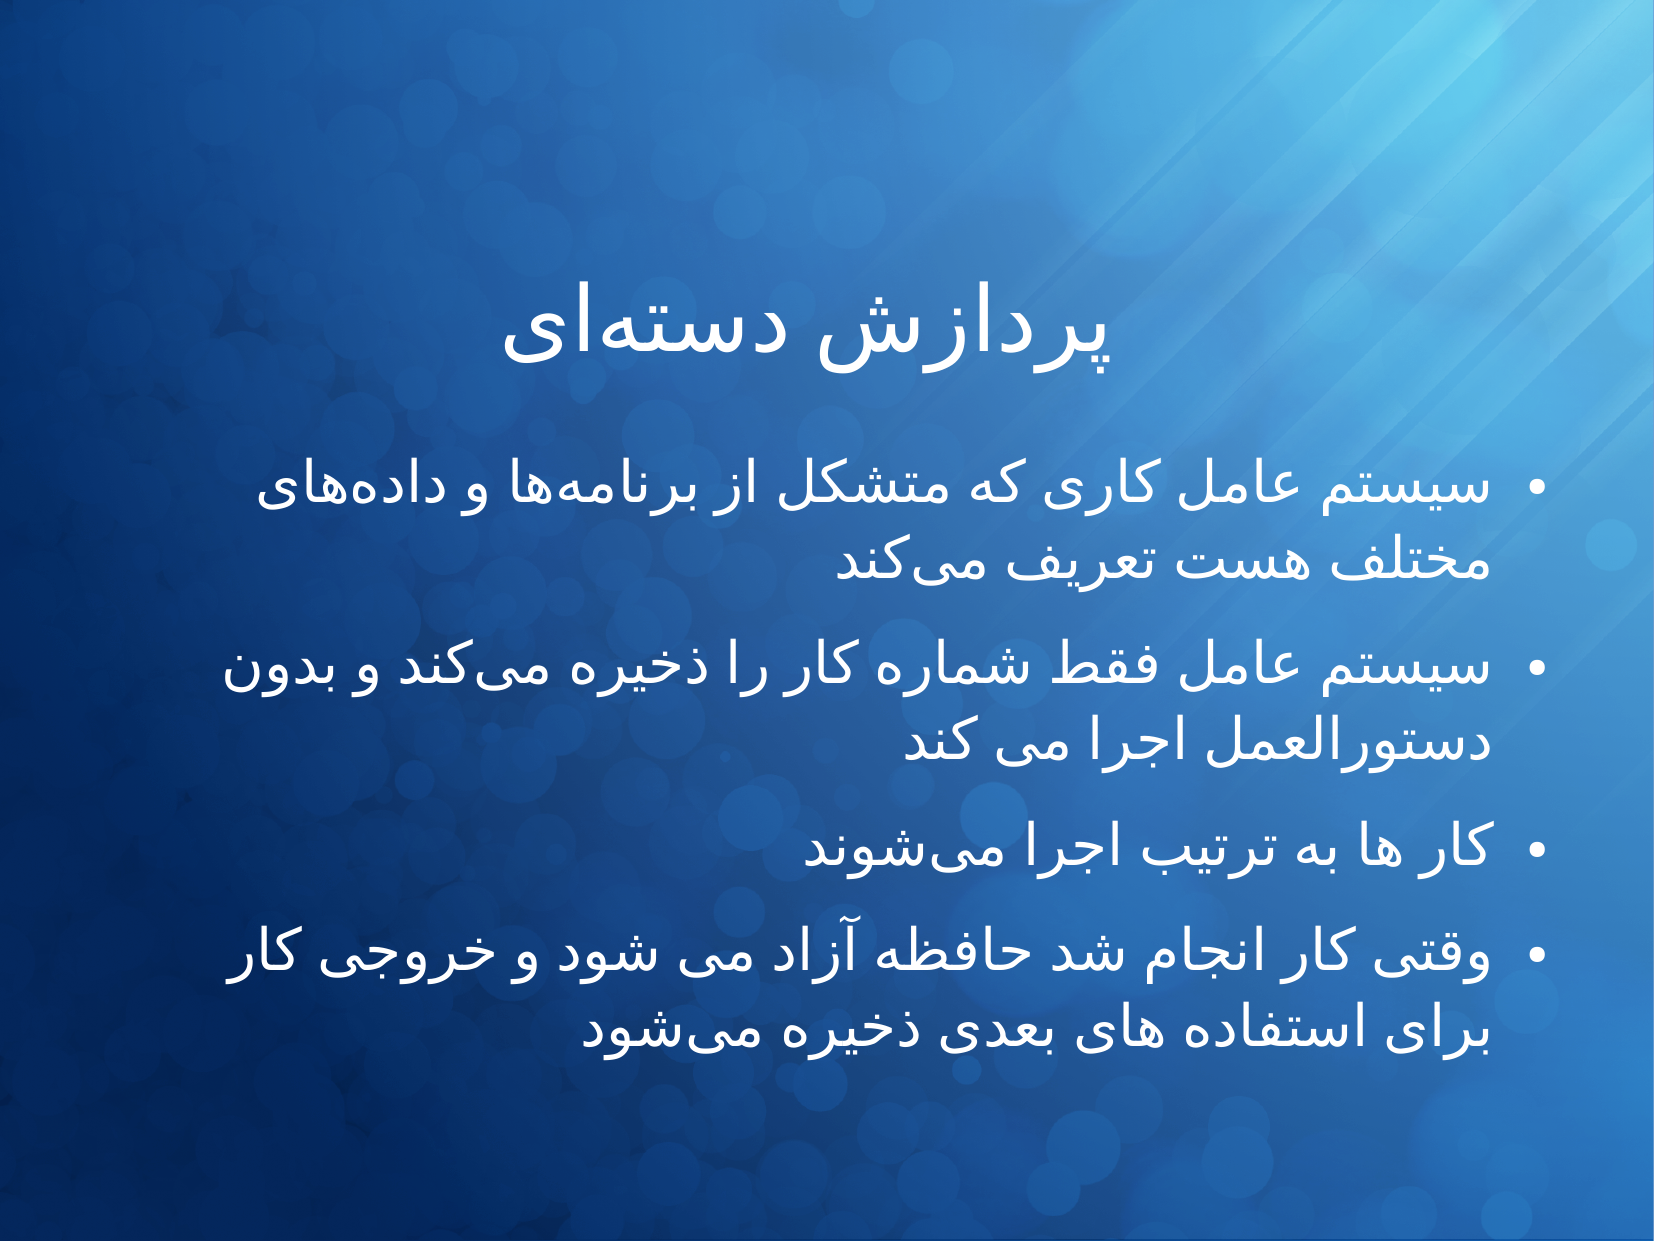

# پردازش دسته‌ای
سیستم عامل کاری که متشکل از برنامه‌ها و داده‌های مختلف هست تعریف می‌کند
سیستم عامل فقط شماره کار را ذخیره می‌کند و بدون دستورالعمل اجرا می کند
کار ها به ترتیب اجرا می‌شوند
وقتی کار انجام شد حافظه آزاد می شود و خروجی کار برای استفاده های بعدی ذخیره می‌شود